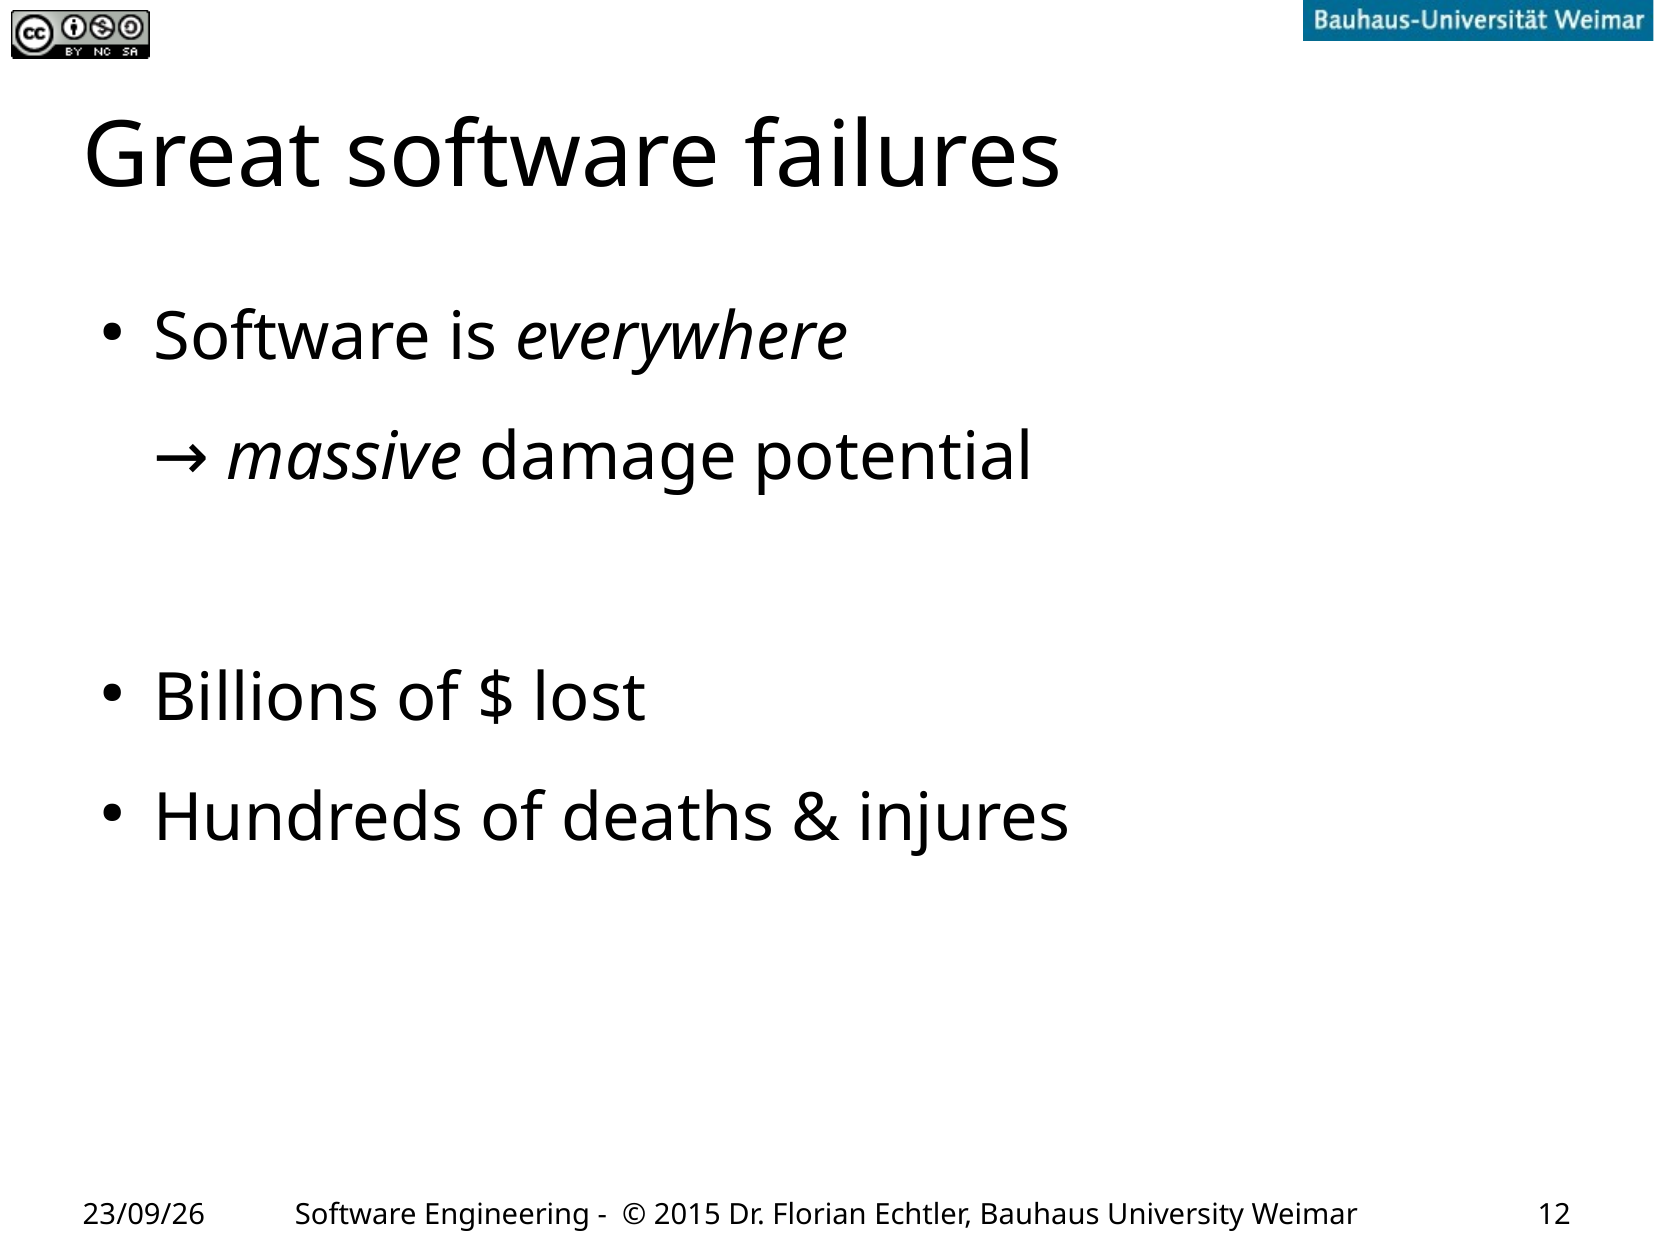

# Great software failures
Software is everywhere
→ massive damage potential
Billions of $ lost
Hundreds of deaths & injures
Software Engineering - © 2015 Dr. Florian Echtler, Bauhaus University Weimar
12